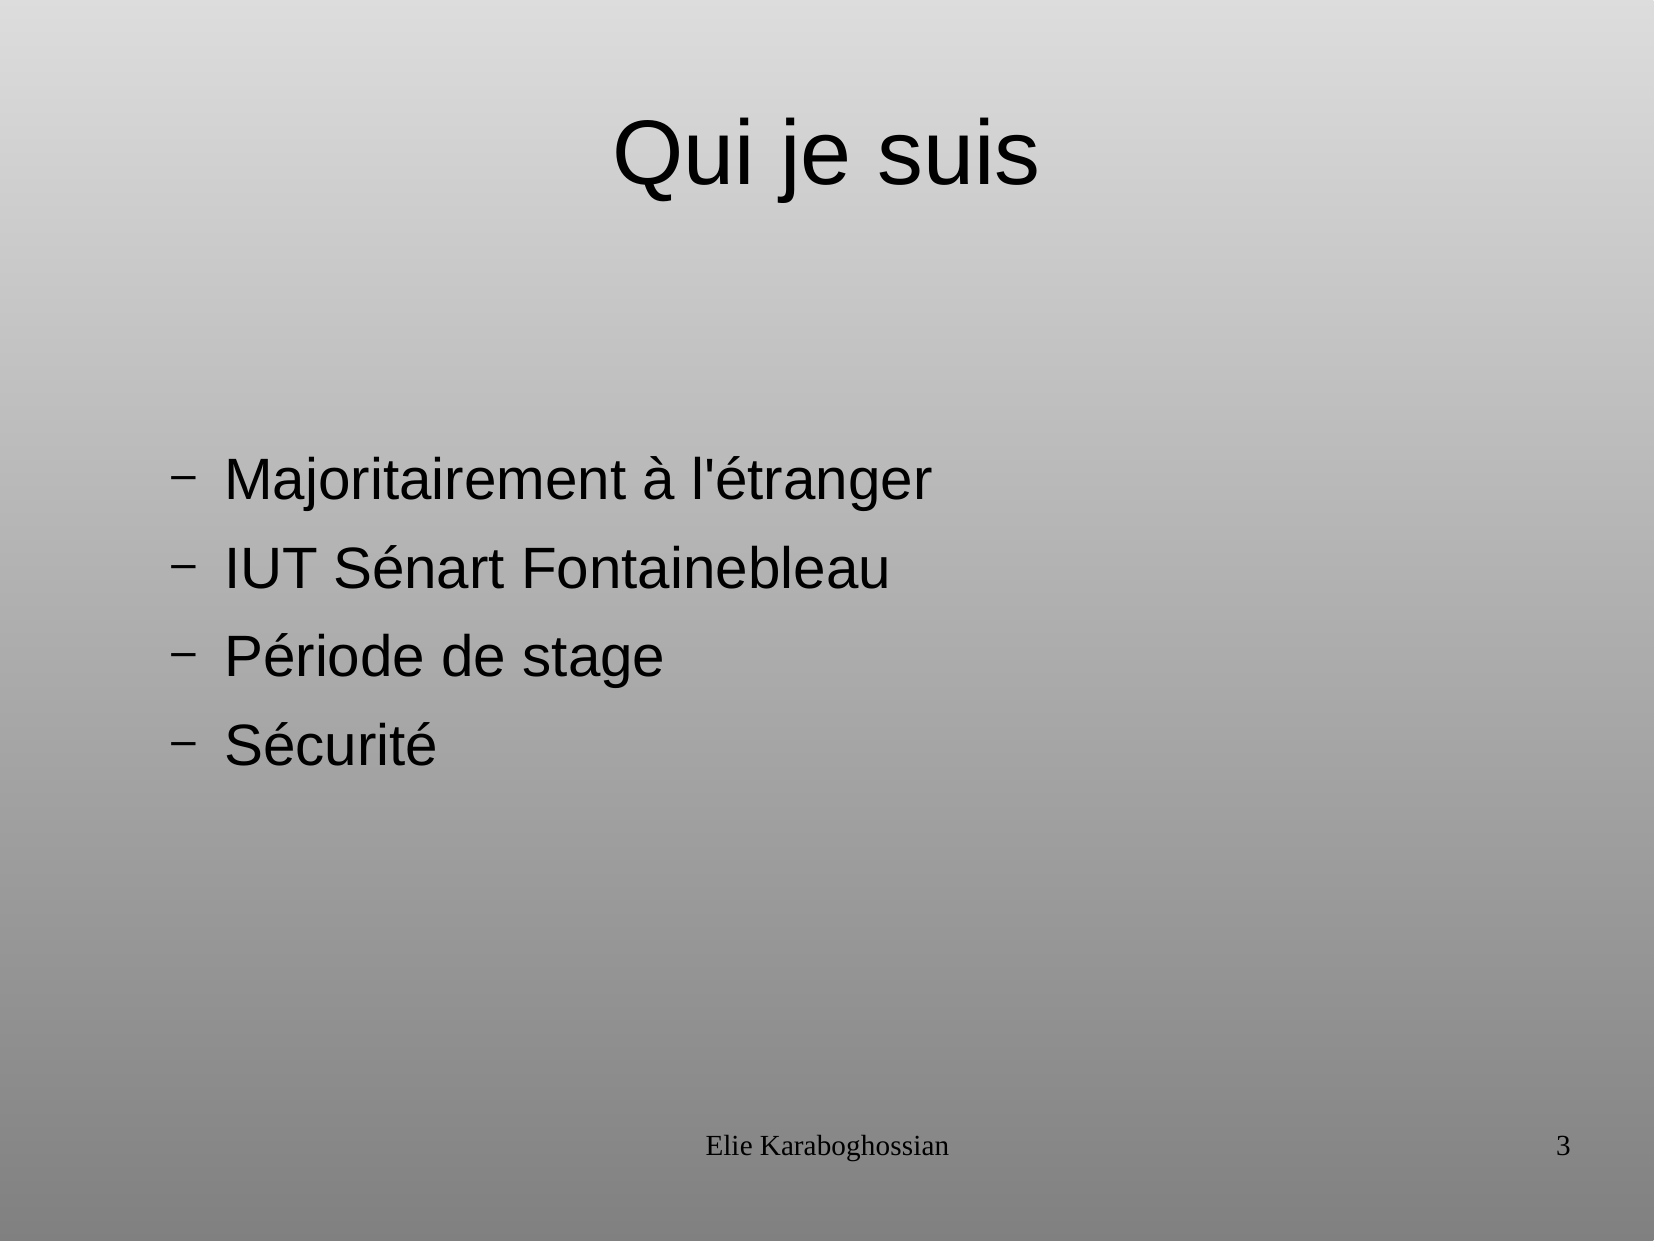

# Qui je suis
Majoritairement à l'étranger
IUT Sénart Fontainebleau
Période de stage
Sécurité
Elie Karaboghossian
3